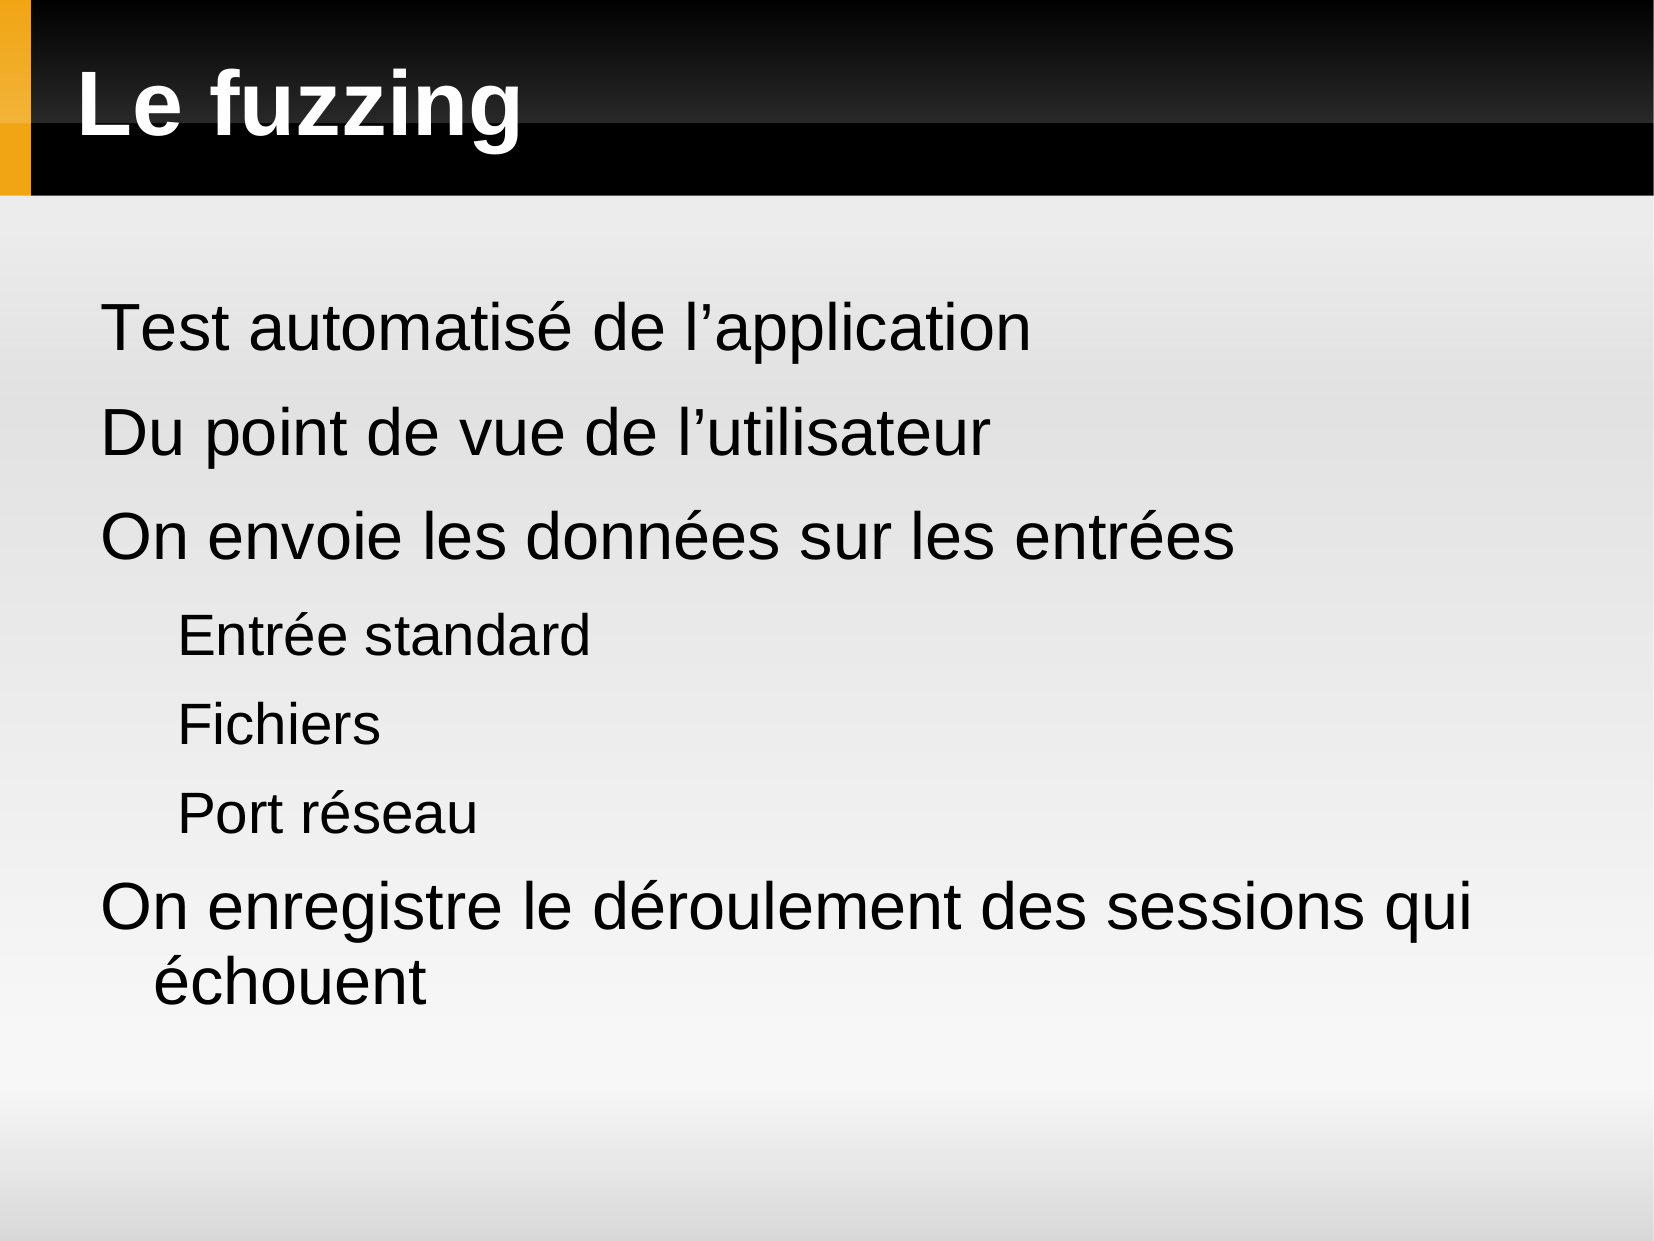

# Le fuzzing
Test automatisé de l’application
Du point de vue de l’utilisateur
On envoie les données sur les entrées
Entrée standard
Fichiers
Port réseau
On enregistre le déroulement des sessions qui échouent